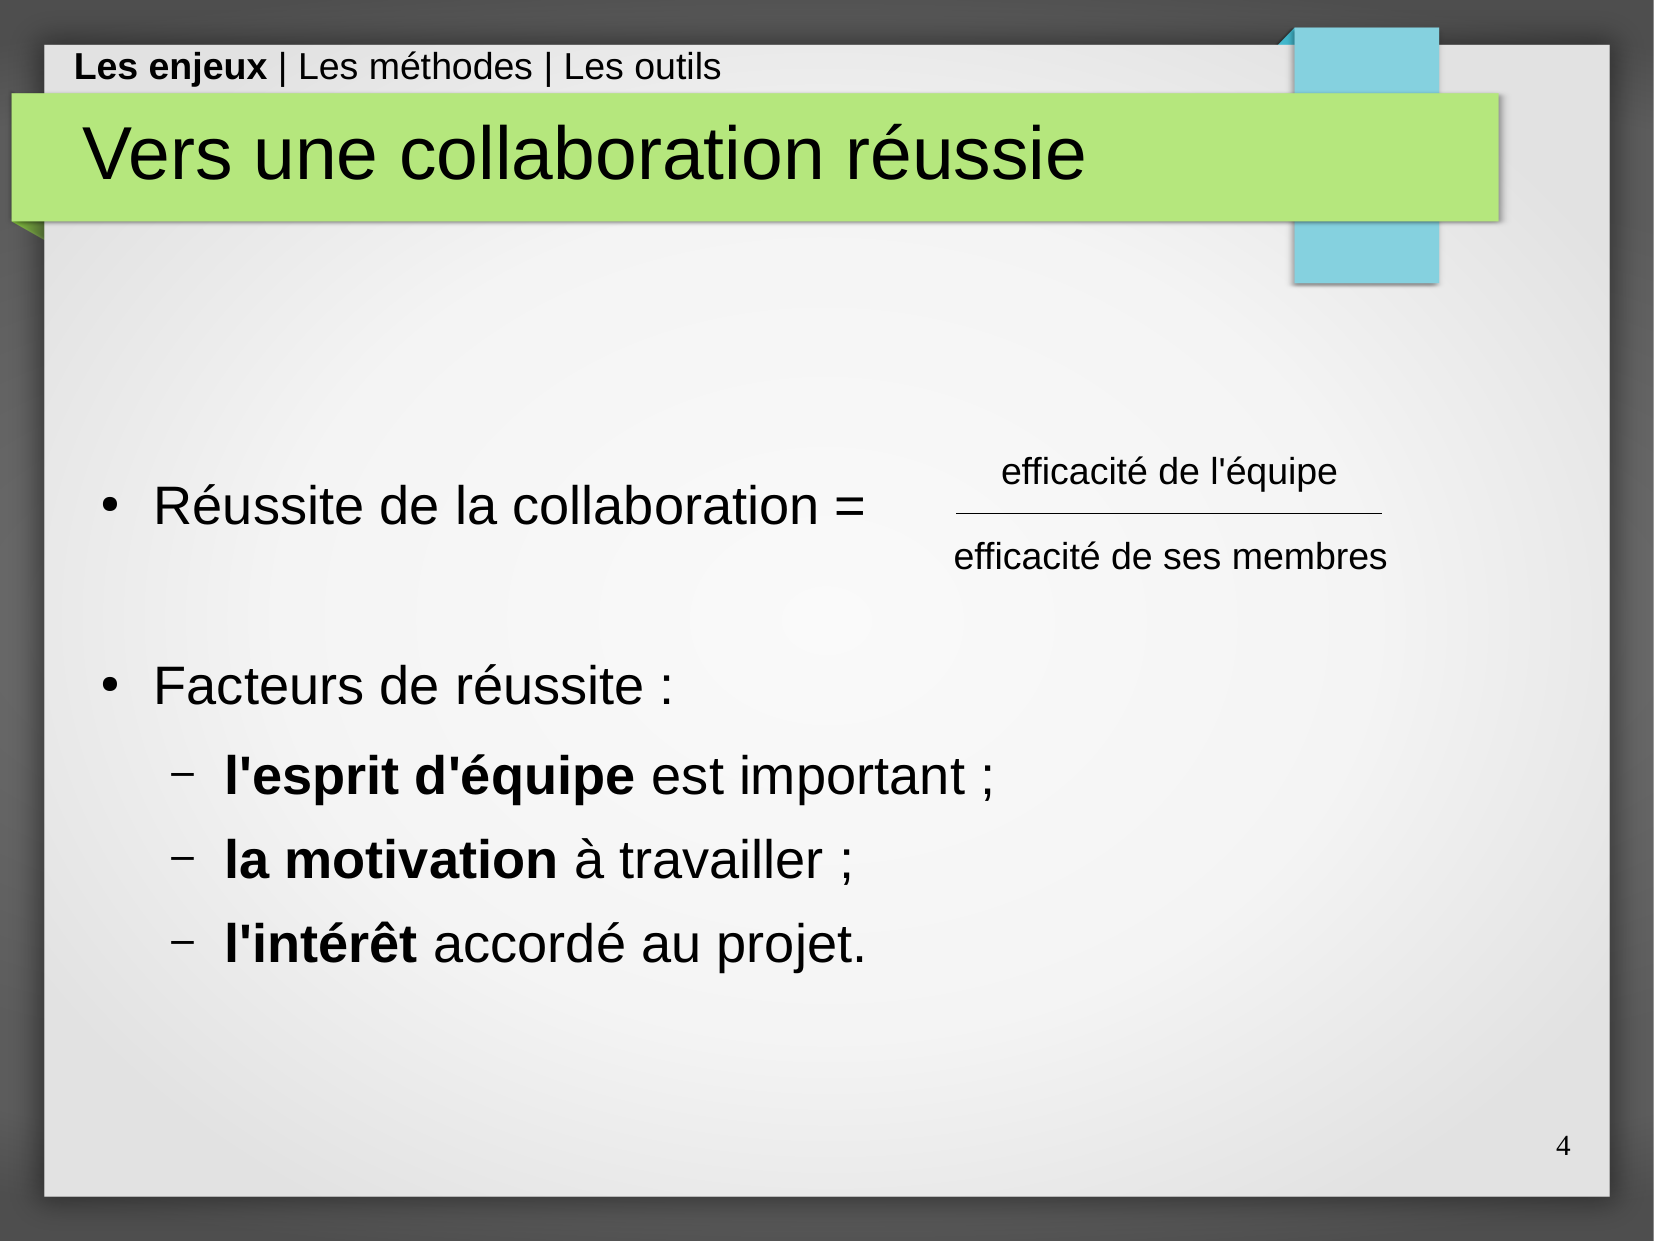

Les enjeux | Les méthodes | Les outils
# Vers une collaboration réussie
Réussite de la collaboration =
Facteurs de réussite :
l'esprit d'équipe est important ;
la motivation à travailler ;
l'intérêt accordé au projet.
efficacité de l'équipe
efficacité de ses membres
4